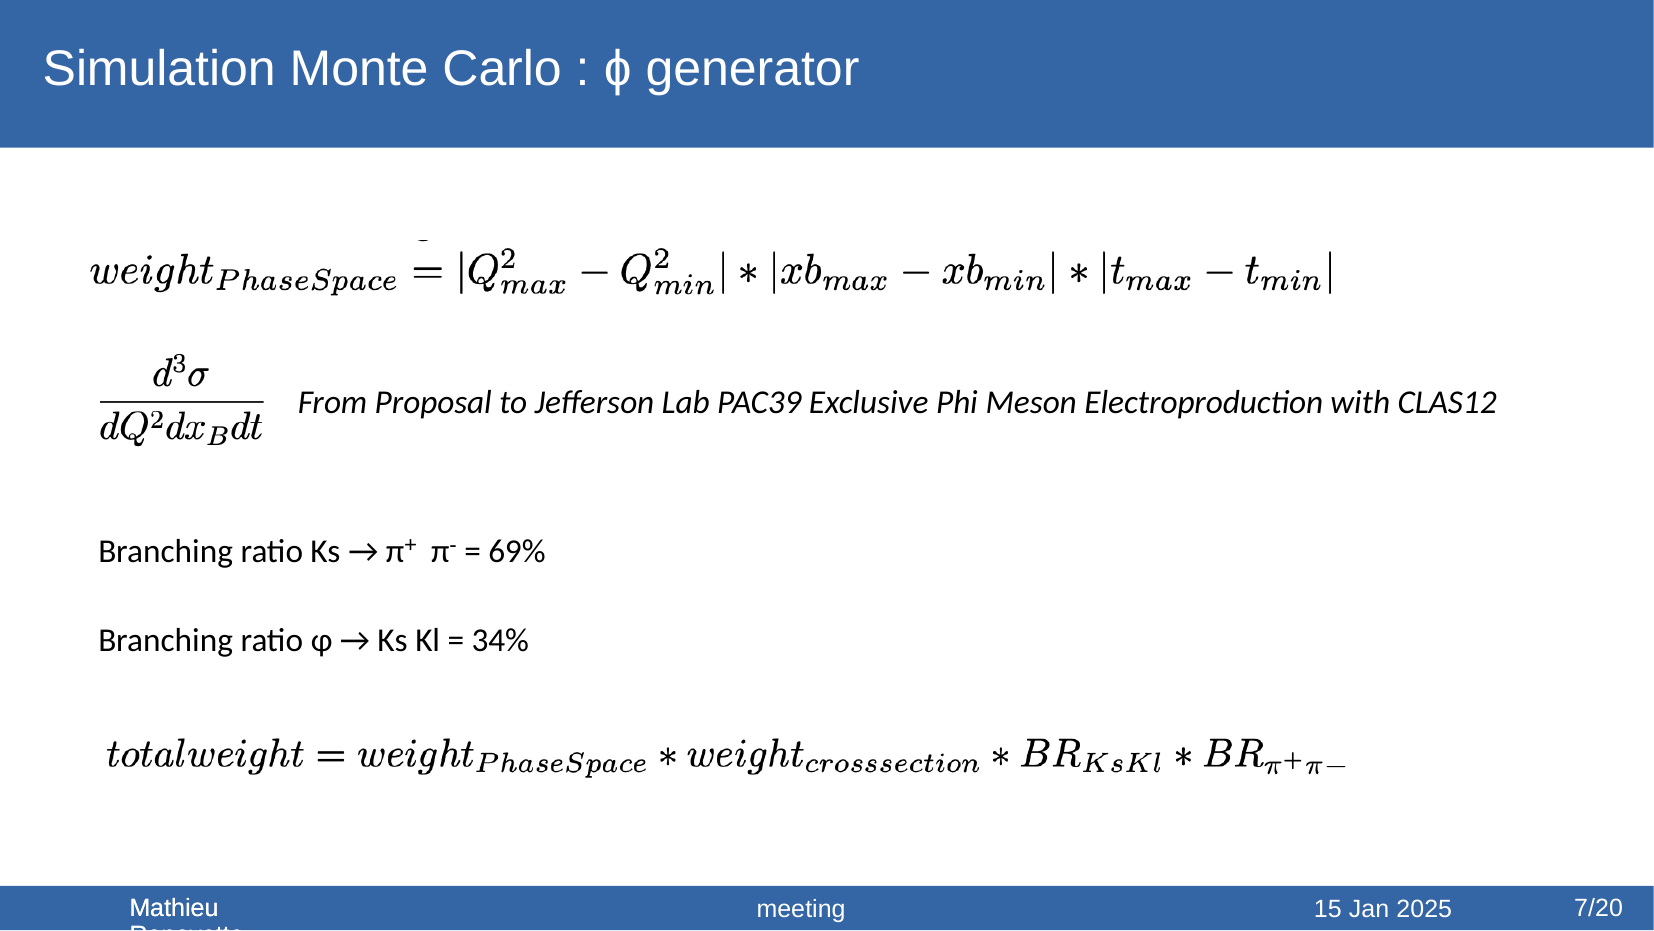

Simulation Monte Carlo : ɸ generator
From Proposal to Jeﬀerson Lab PAC39 Exclusive Phi Meson Electroproduction with CLAS12
Branching ratio Ks → π+ π- = 69%
Branching ratio ɸ → Ks Kl = 34%
Mathieu Ronayette
7/20
Mathieu Ronayette
 meeting
15 Jan 2025